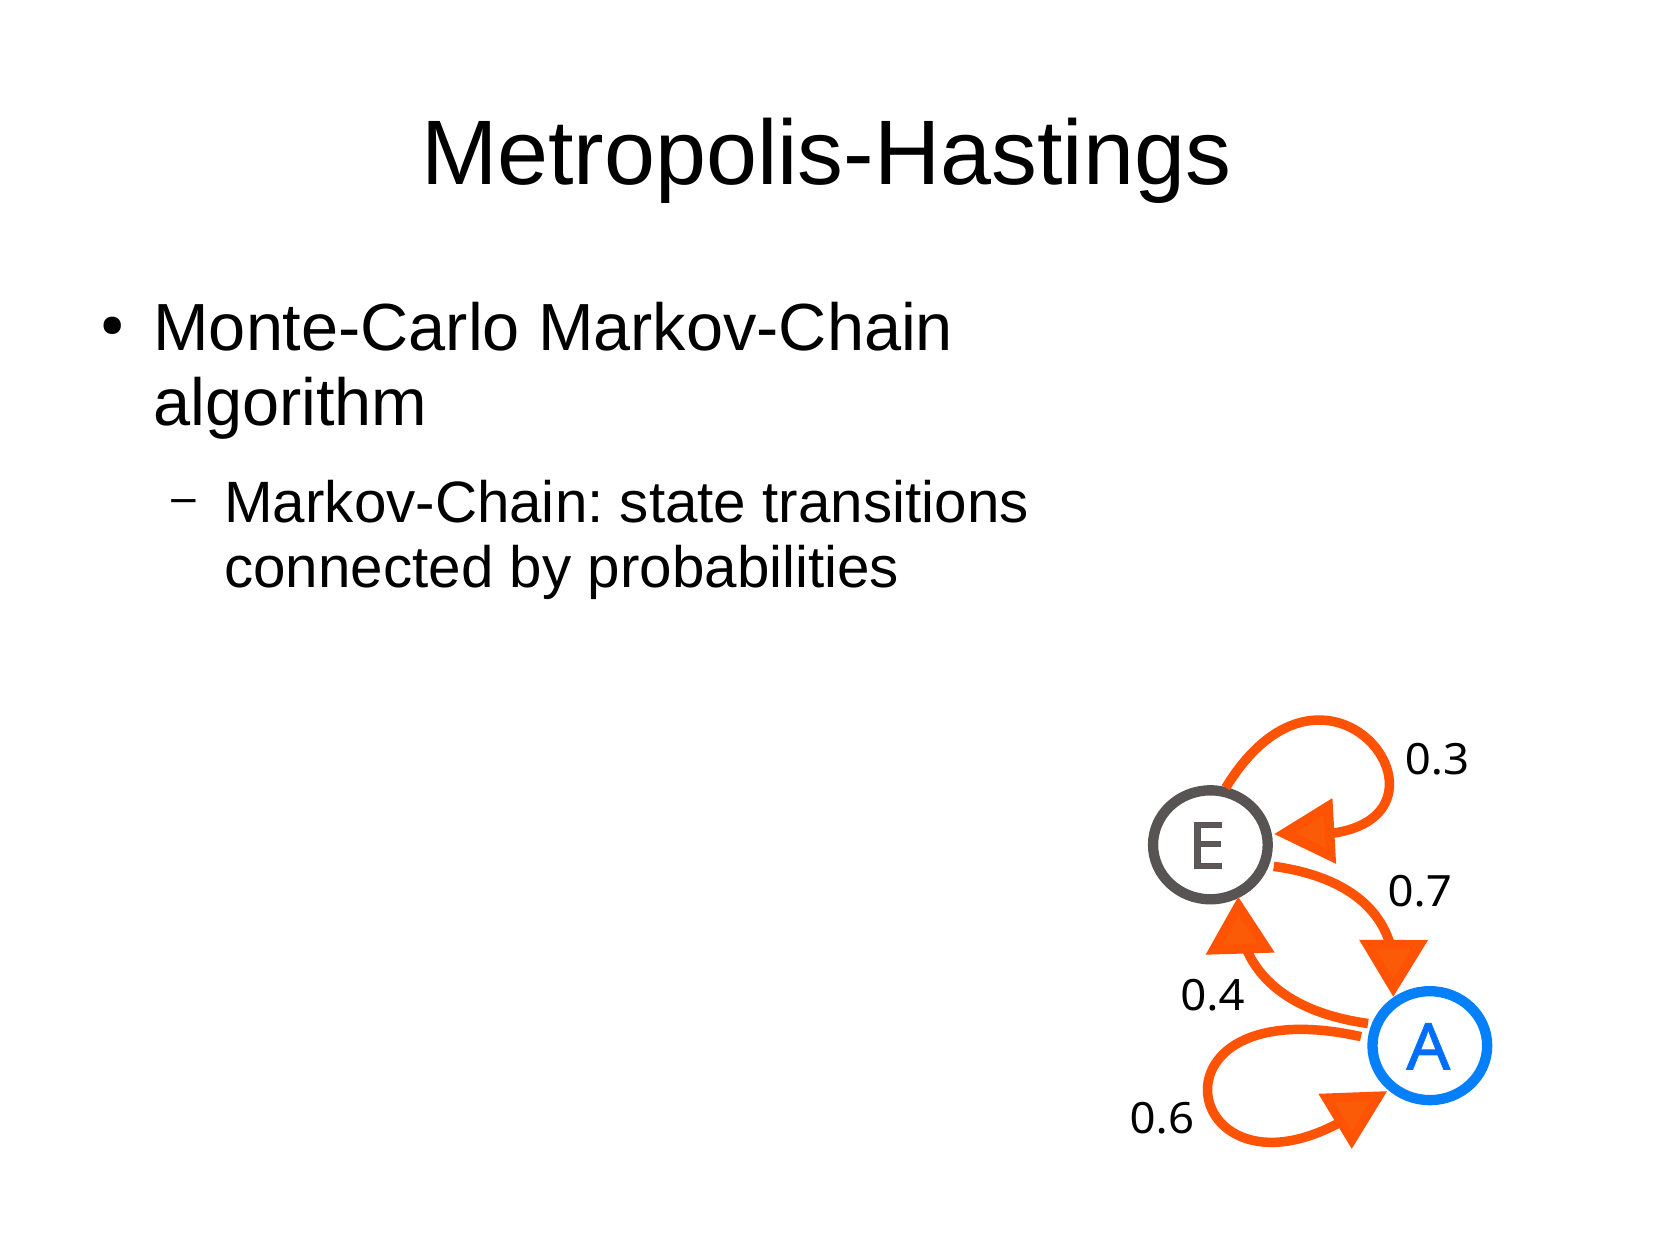

# Metropolis-Hastings
Monte-Carlo Markov-Chain algorithm
Markov-Chain: state transitions connected by probabilities